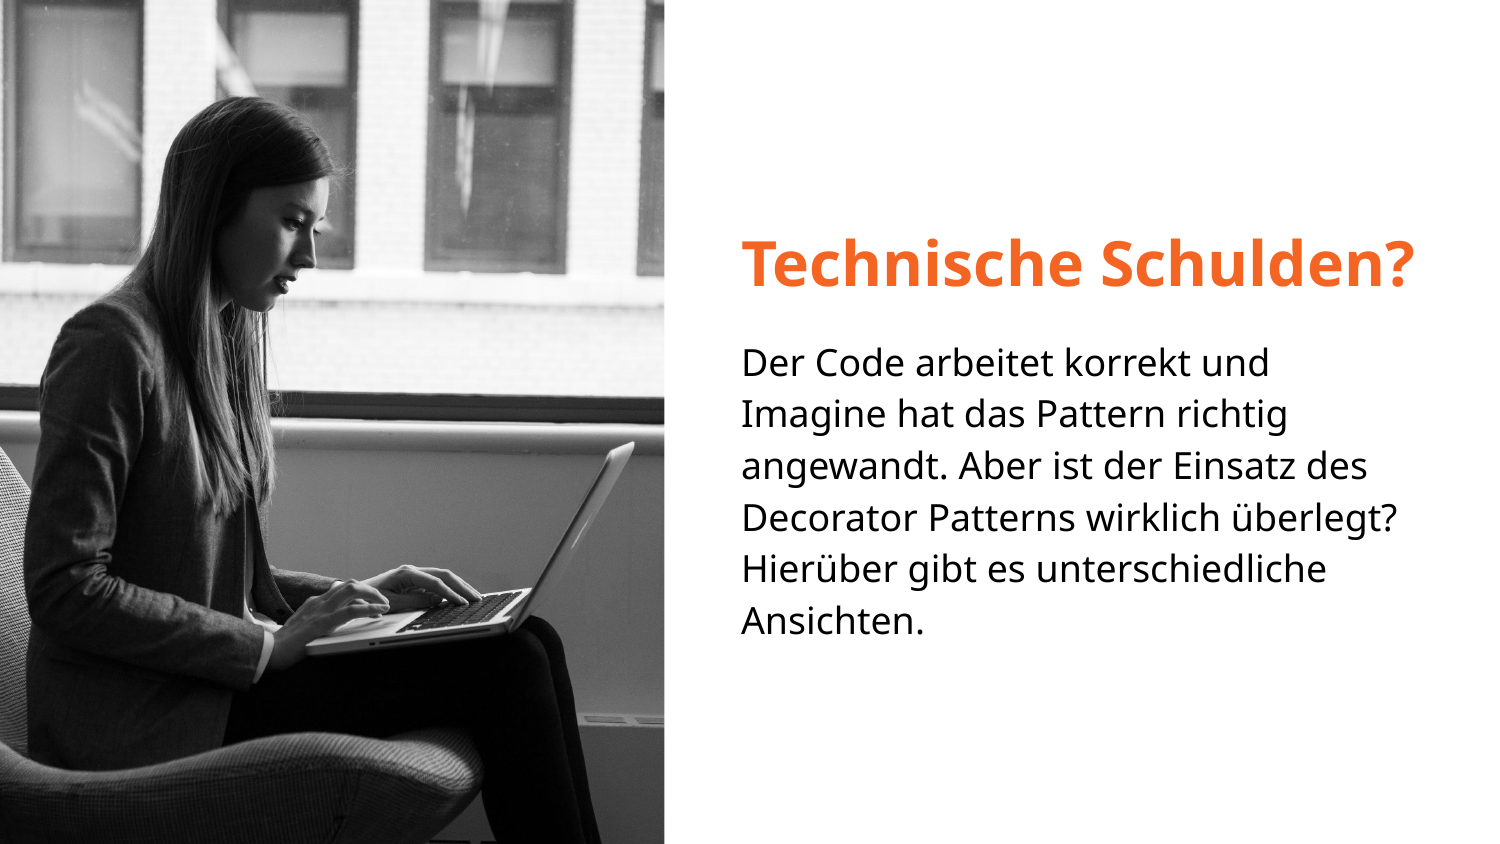

# Technische Schulden?
Der Code arbeitet korrekt und Imagine hat das Pattern richtig angewandt. Aber ist der Einsatz des Decorator Patterns wirklich überlegt? Hierüber gibt es unterschiedliche Ansichten.